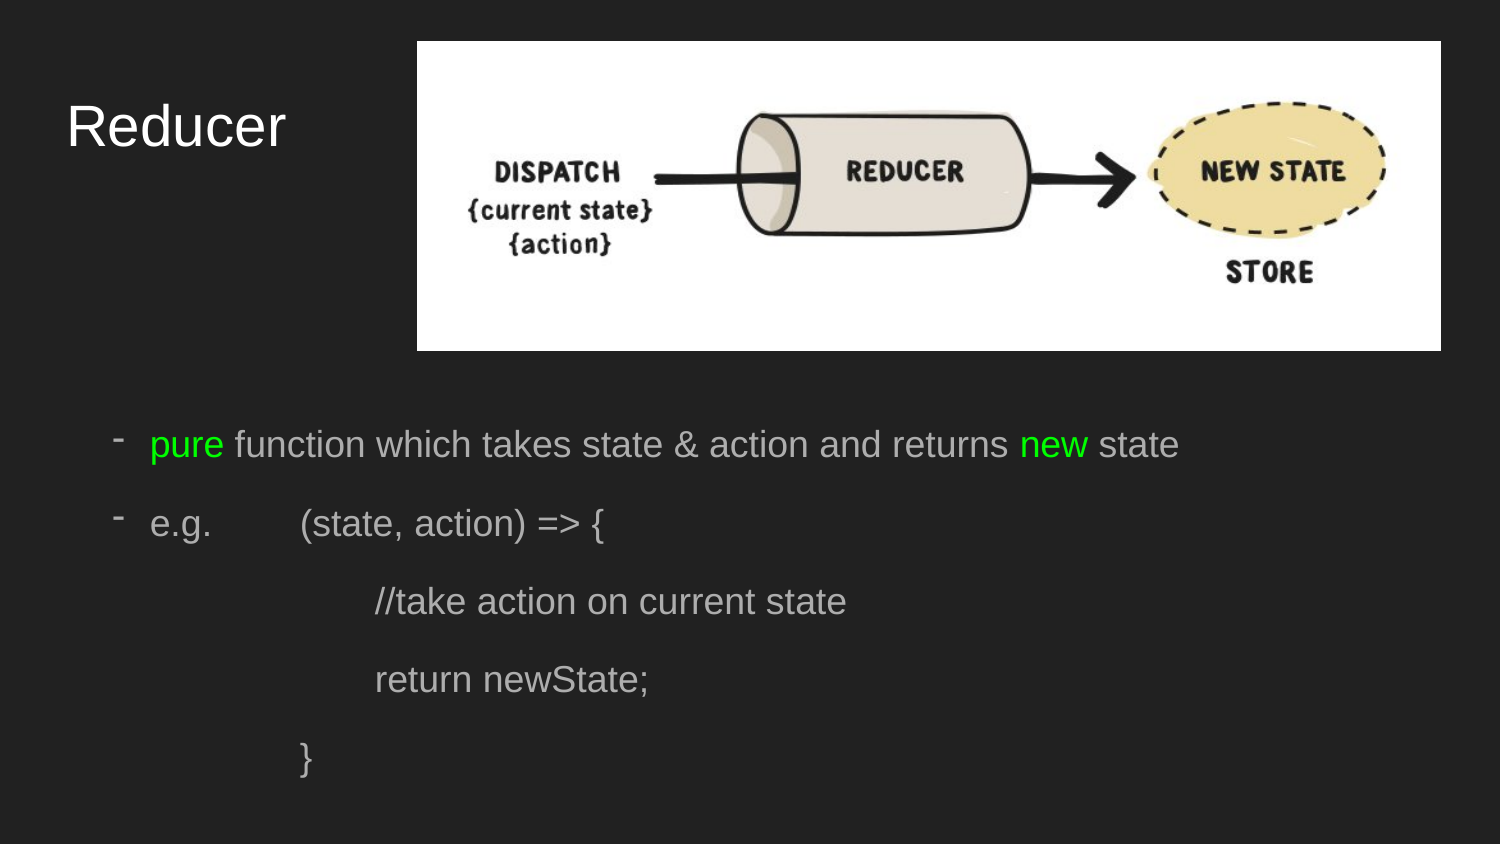

# Reducer
pure function which takes state & action and returns new state
e.g. 		(state, action) => {
				//take action on current state
				return newState;
}